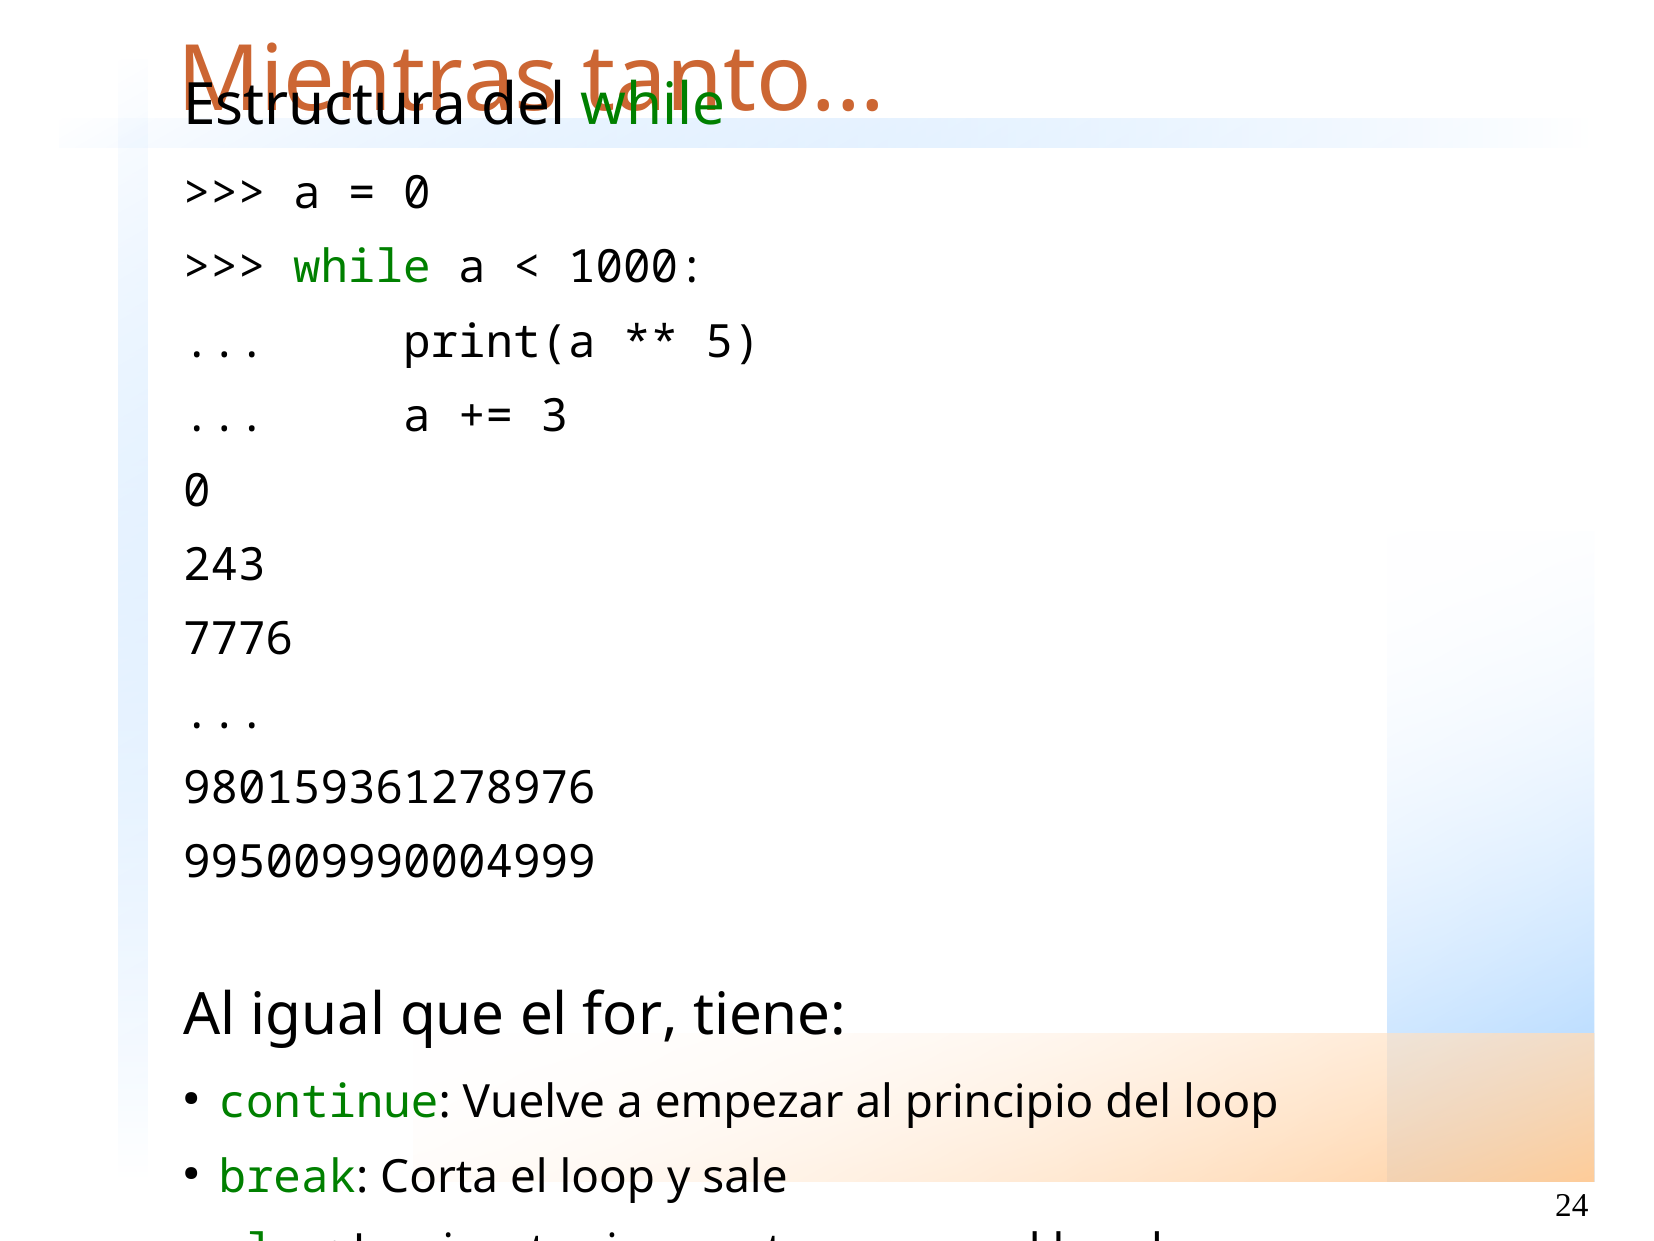

# Mientras tanto...
Estructura del while
>>> a = 0
>>> while a < 1000:
... print(a ** 5)
... a += 3
0
243
7776
...
980159361278976
995009990004999
Al igual que el for, tiene:
continue: Vuelve a empezar al principio del loop
break: Corta el loop y sale
else: Lo ejecuta si no cortamos con el break